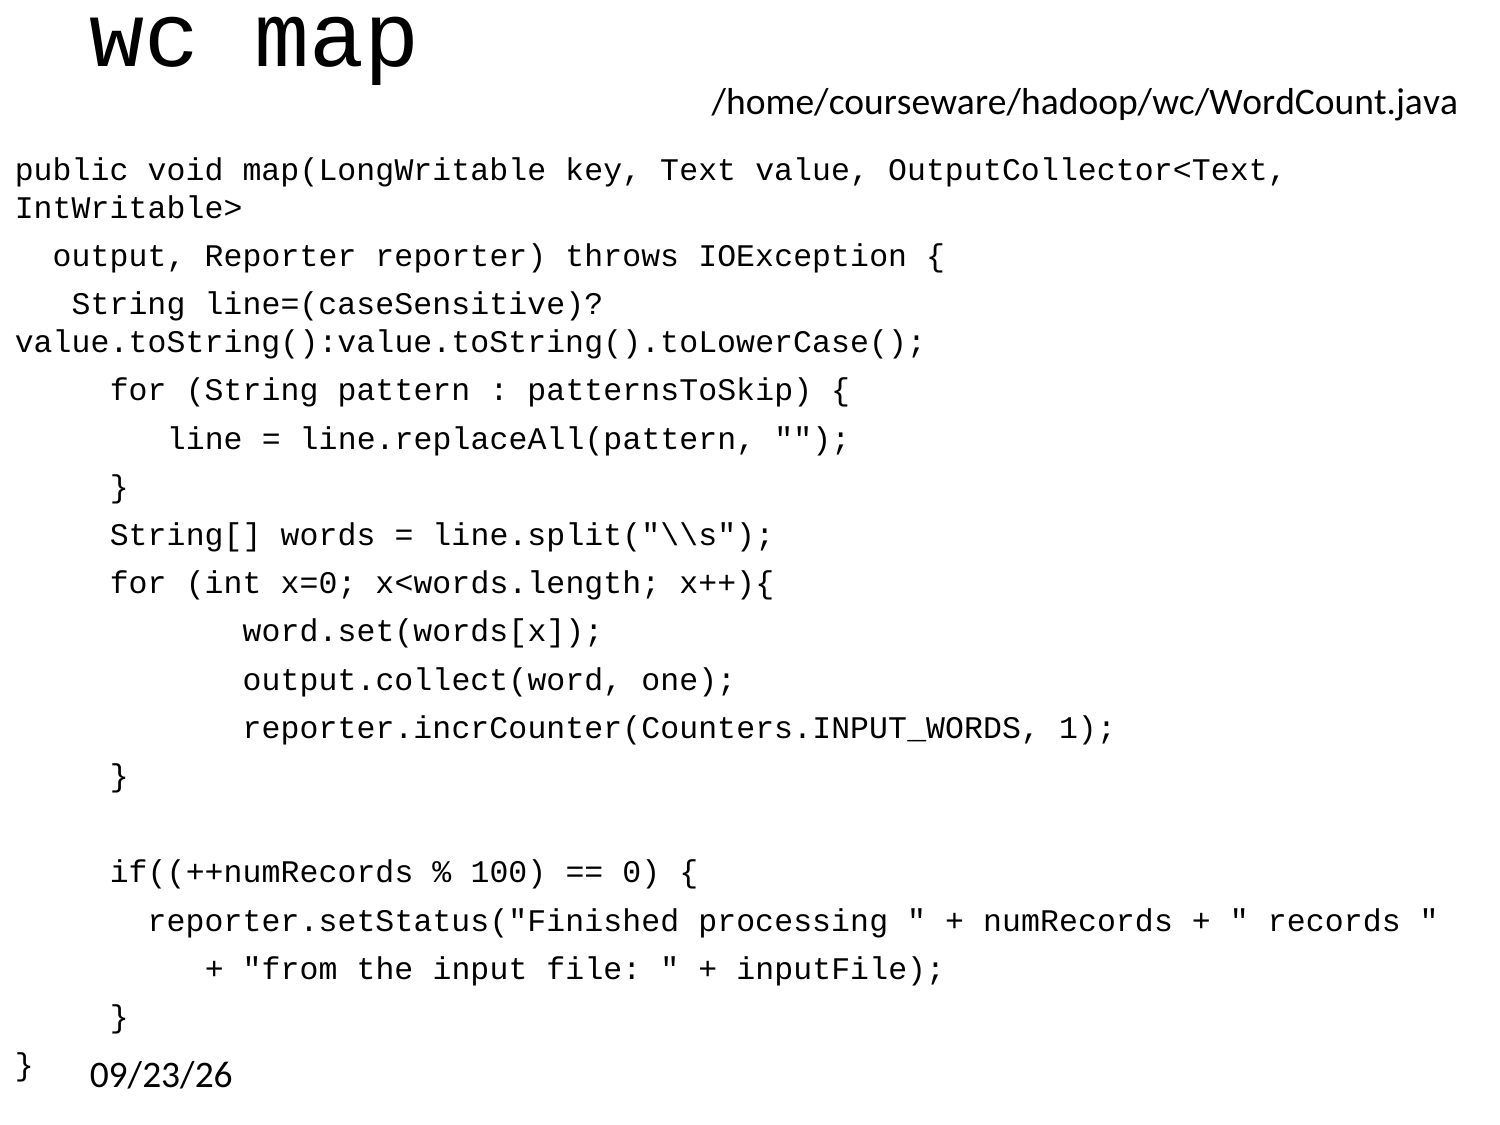

# wc map
/home/courseware/hadoop/wc/WordCount.java
public void map(LongWritable key, Text value, OutputCollector<Text, IntWritable>
 output, Reporter reporter) throws IOException {
 String line=(caseSensitive)?value.toString():value.toString().toLowerCase();
 for (String pattern : patternsToSkip) {
 line = line.replaceAll(pattern, "");
 }
 String[] words = line.split("\\s");
 for (int x=0; x<words.length; x++){
 word.set(words[x]);
 output.collect(word, one);
 reporter.incrCounter(Counters.INPUT_WORDS, 1);
 }
 if((++numRecords % 100) == 0) {
 reporter.setStatus("Finished processing " + numRecords + " records "
 + "from the input file: " + inputFile);
 }
}